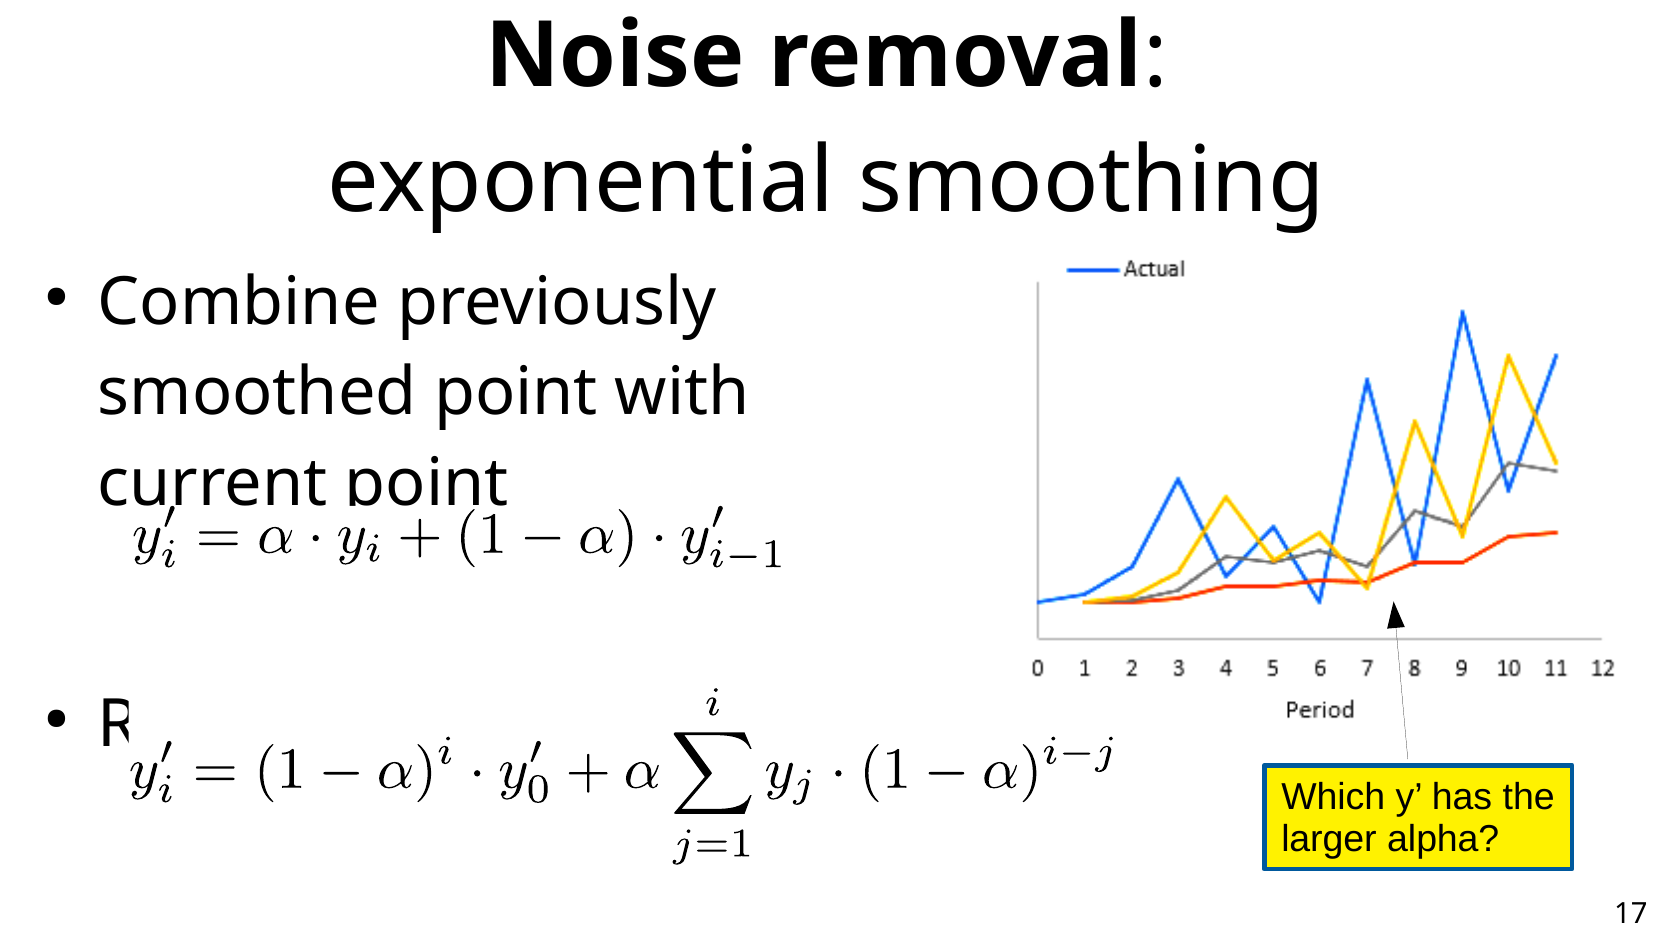

# Noise removal: exponential smoothing
Combine previously
smoothed point with
current point
Recursively substituting
Which y’ has the
larger alpha?
17